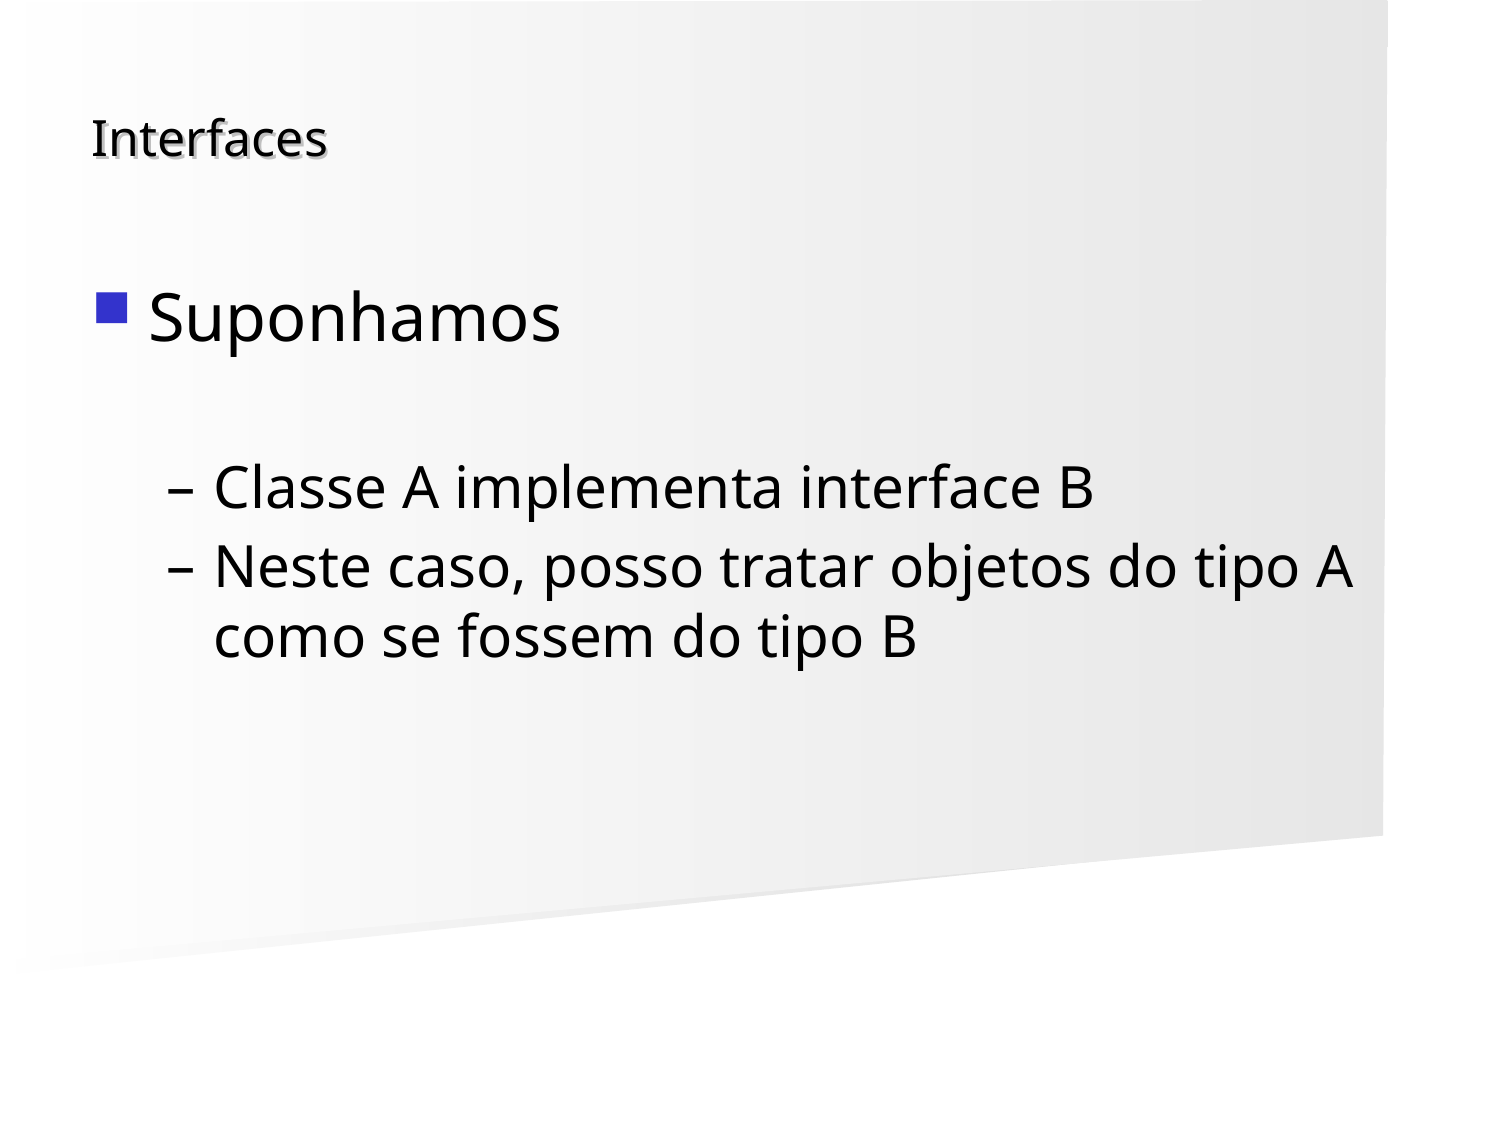

# Interfaces
Suponhamos
Classe A implementa interface B
Neste caso, posso tratar objetos do tipo A como se fossem do tipo B